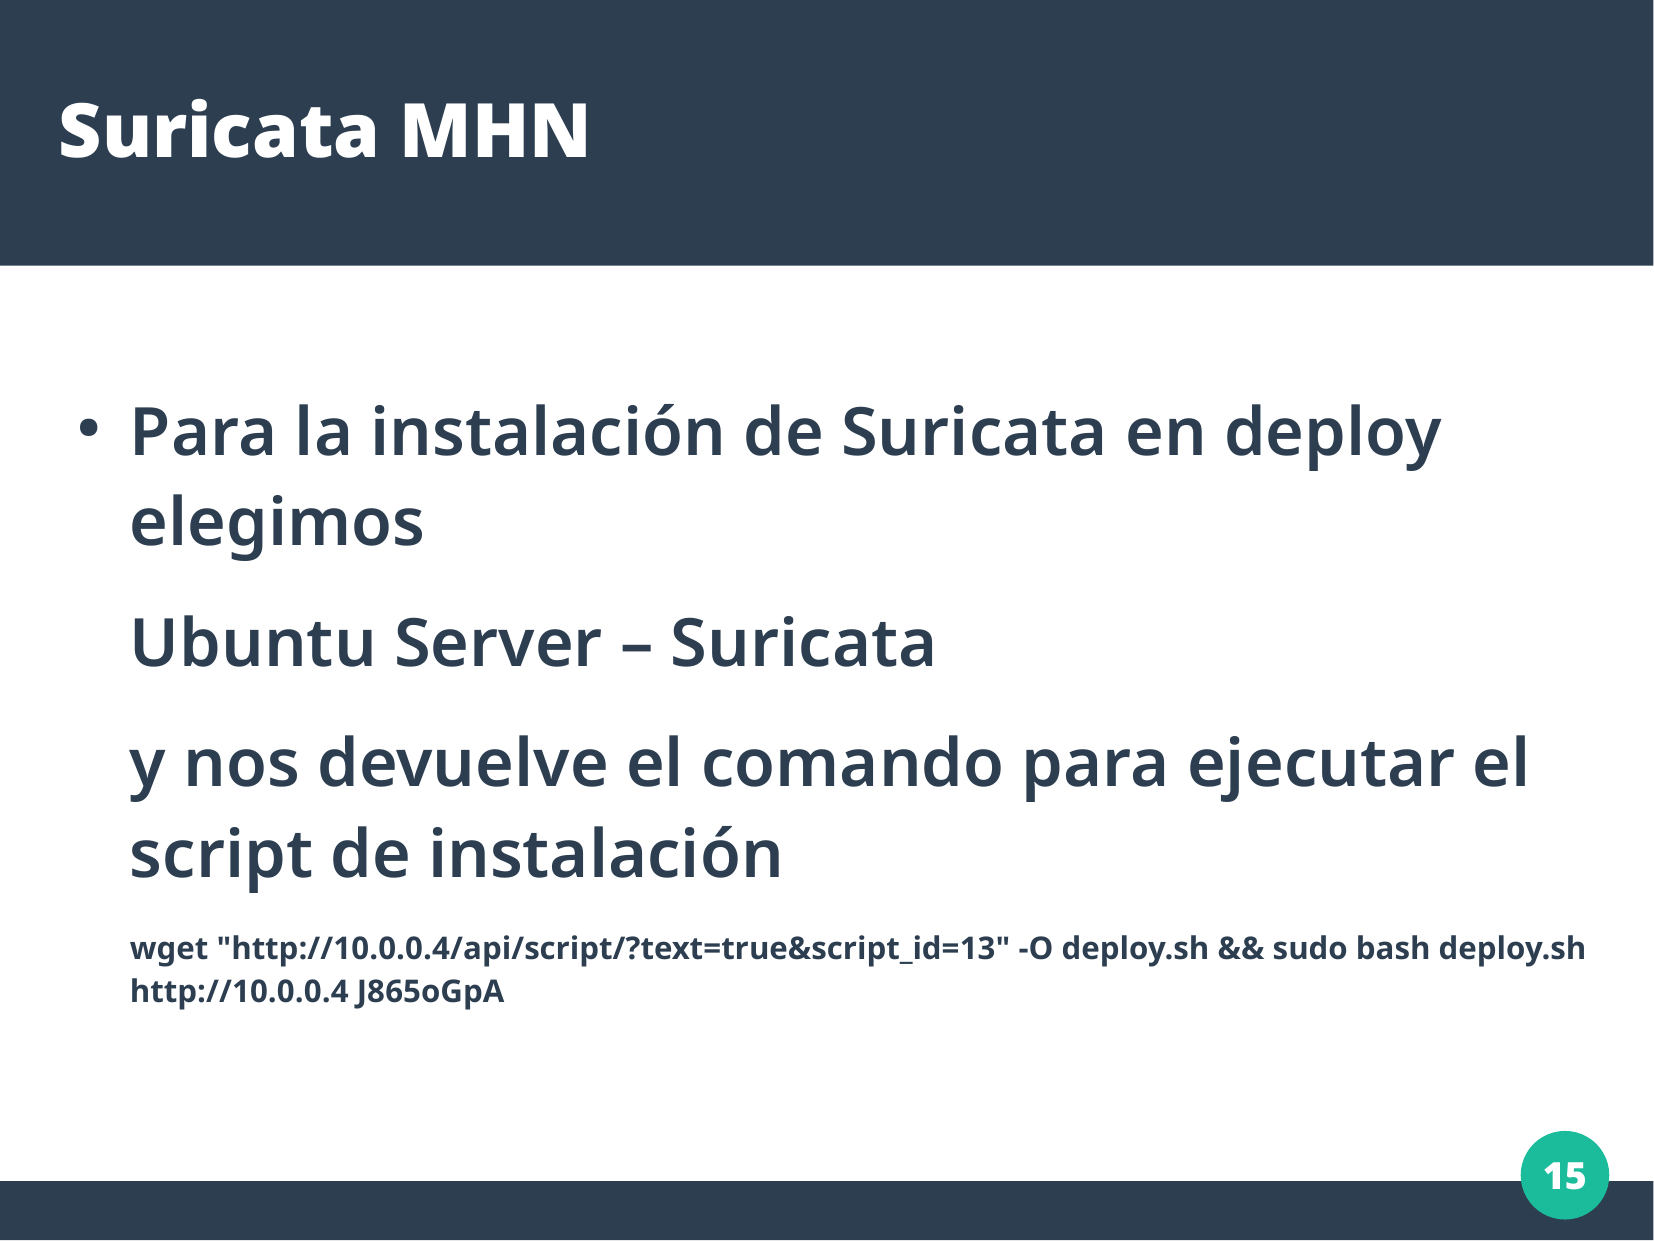

# Suricata MHN
Para la instalación de Suricata en deploy elegimos
Ubuntu Server – Suricata
y nos devuelve el comando para ejecutar el script de instalación
wget "http://10.0.0.4/api/script/?text=true&script_id=13" -O deploy.sh && sudo bash deploy.sh http://10.0.0.4 J865oGpA
15